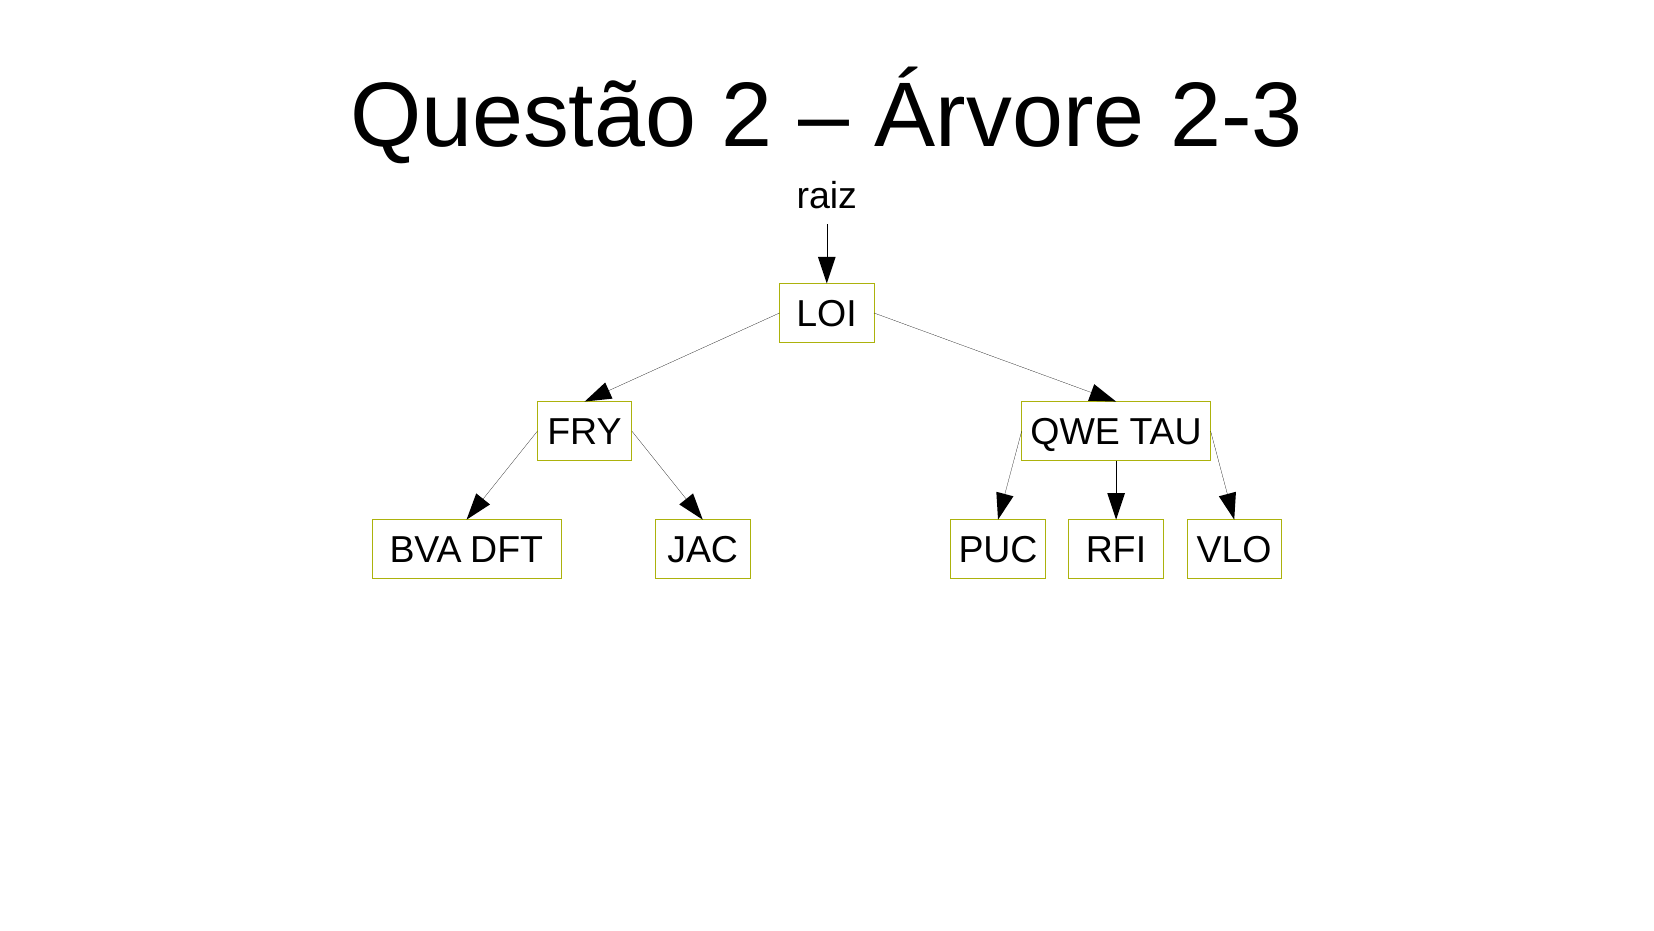

# Questão 2 – Árvore 2-3
raiz
LOI
FRY
QWE TAU
BVA DFT
JAC
PUC
RFI
VLO